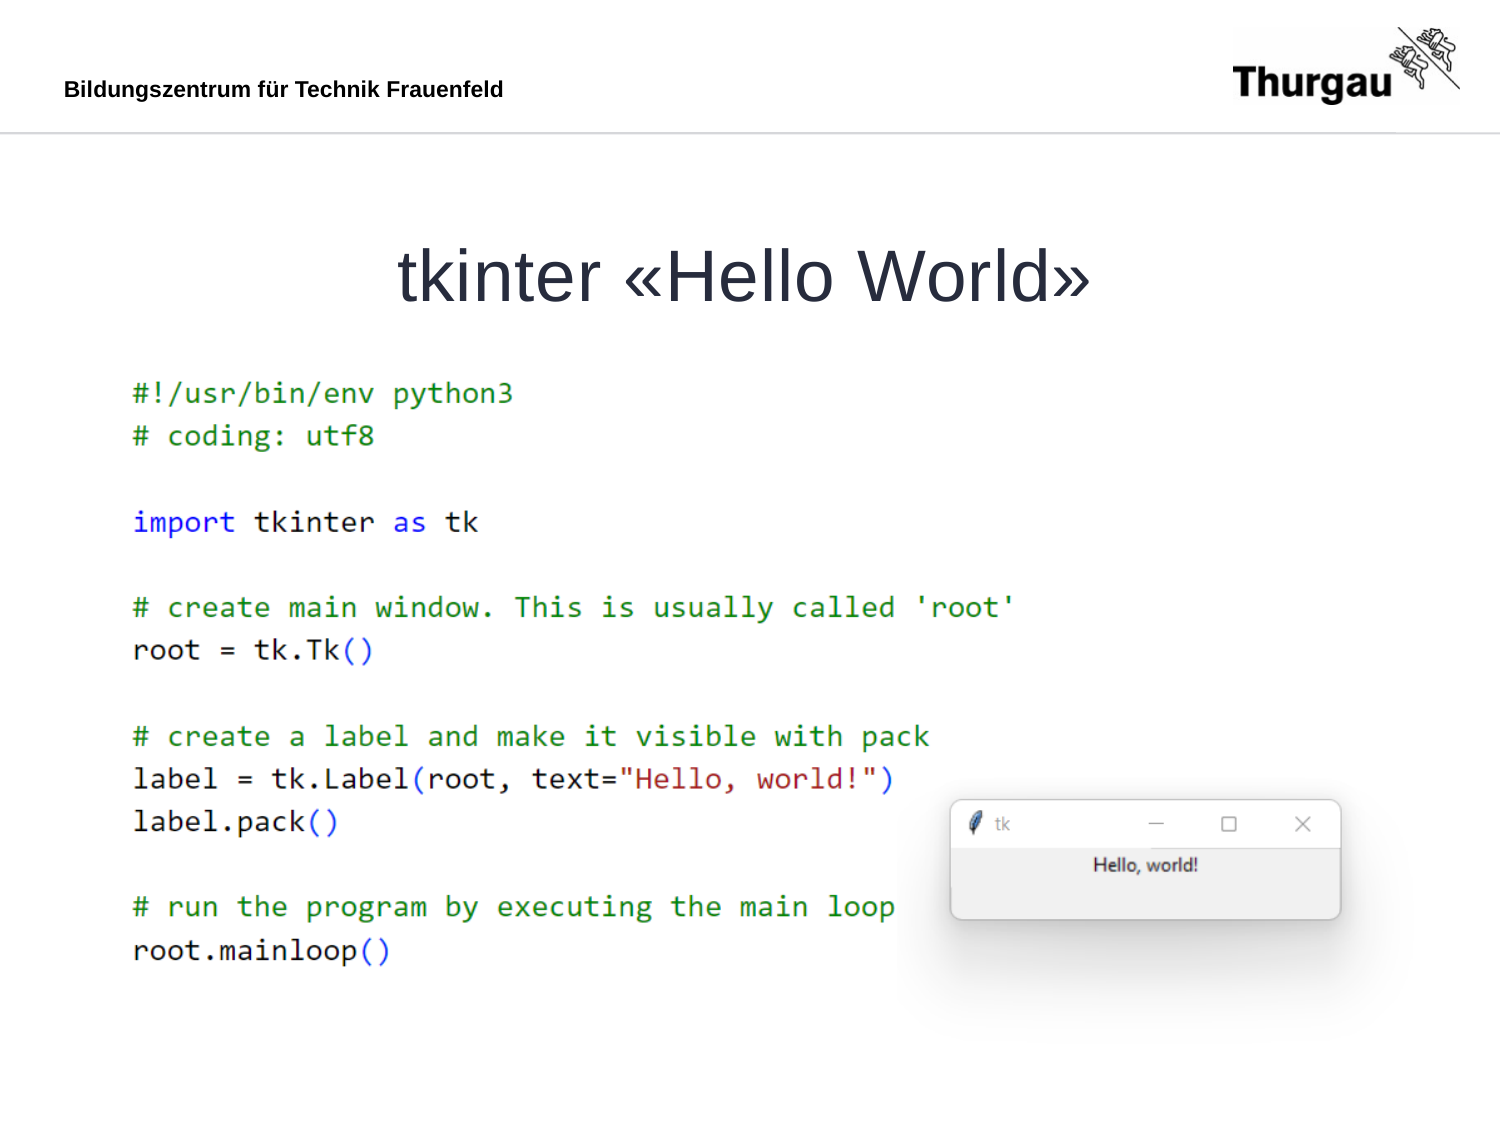

Bildungszentrum für Technik Frauenfeld
tkinter «Hello World»